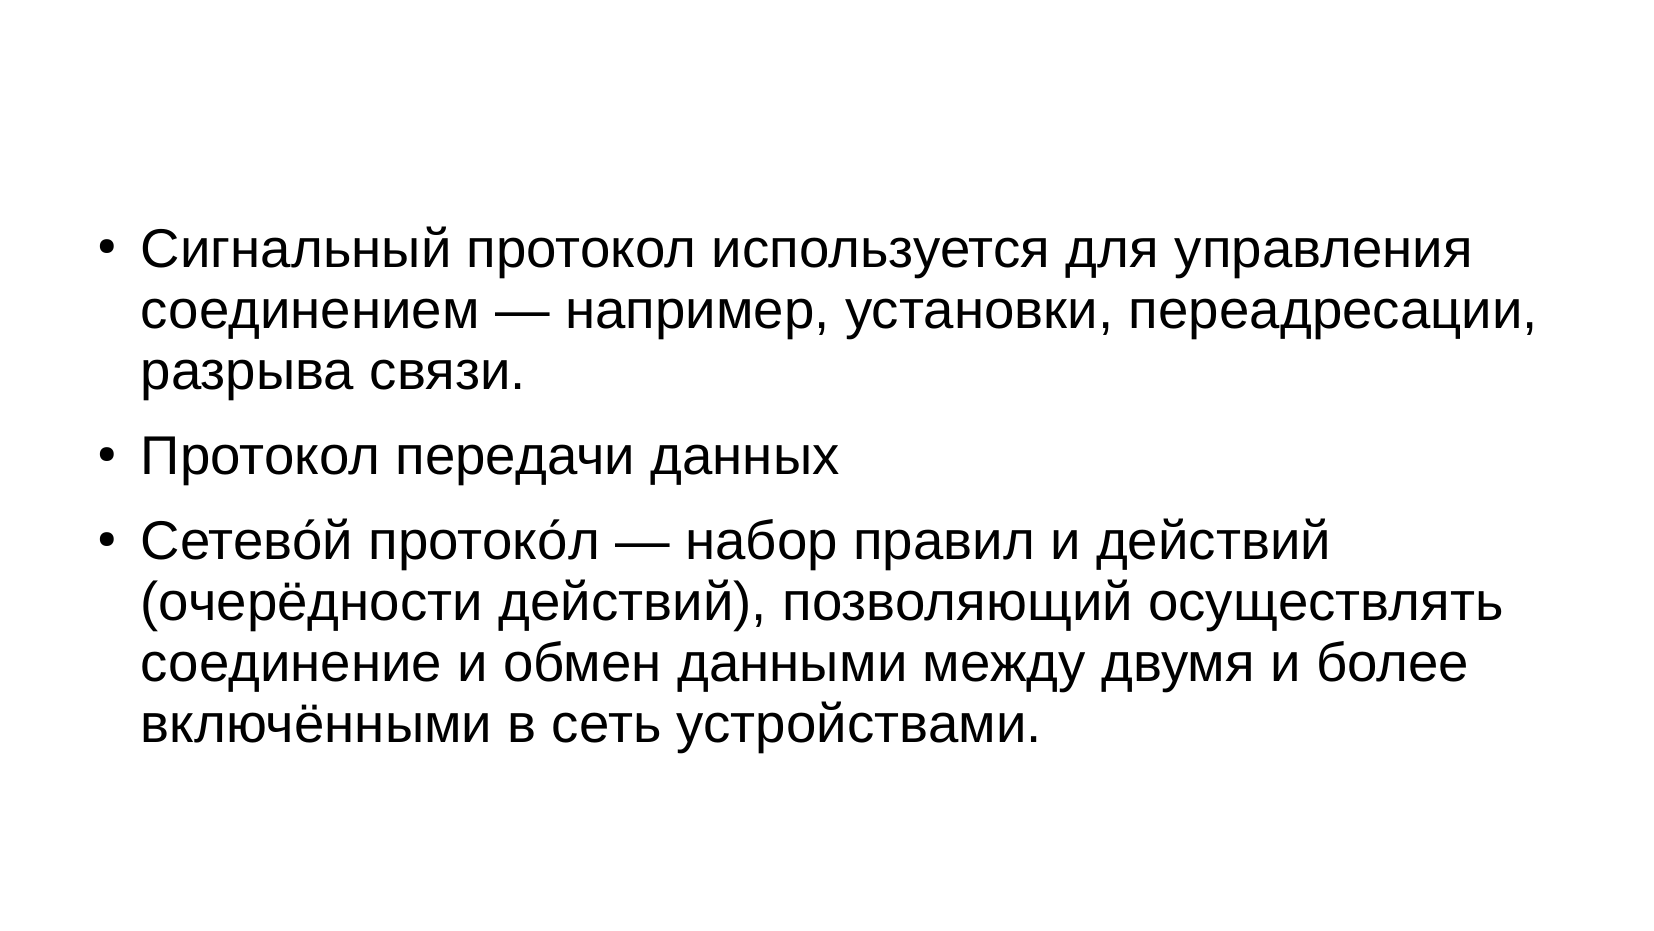

#
Сигнальный протокол используется для управления соединением — например, установки, переадресации, разрыва связи.
Протокол передачи данных
Сетево́й протоко́л — набор правил и действий (очерёдности действий), позволяющий осуществлять соединение и обмен данными между двумя и более включёнными в сеть устройствами.